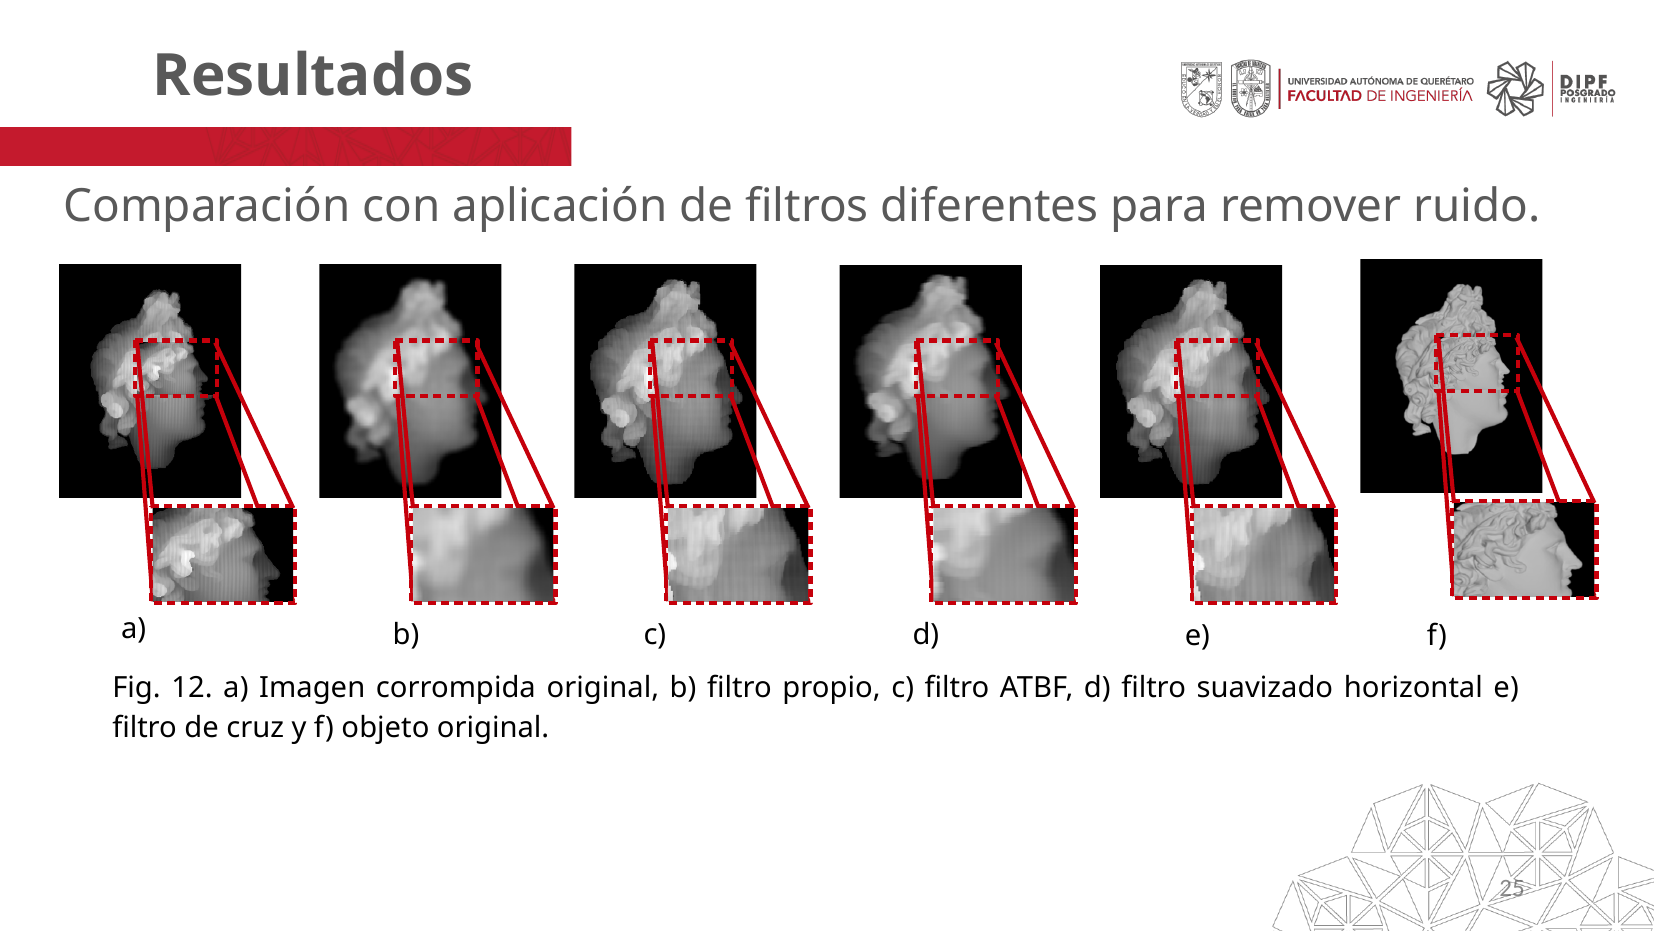

Resultados
Comparación con aplicación de filtros diferentes para remover ruido.
a)
b)
c)
d)
e)
f)
Fig. 12. a) Imagen corrompida original, b) filtro propio, c) filtro ATBF, d) filtro suavizado horizontal e) filtro de cruz y f) objeto original.
25